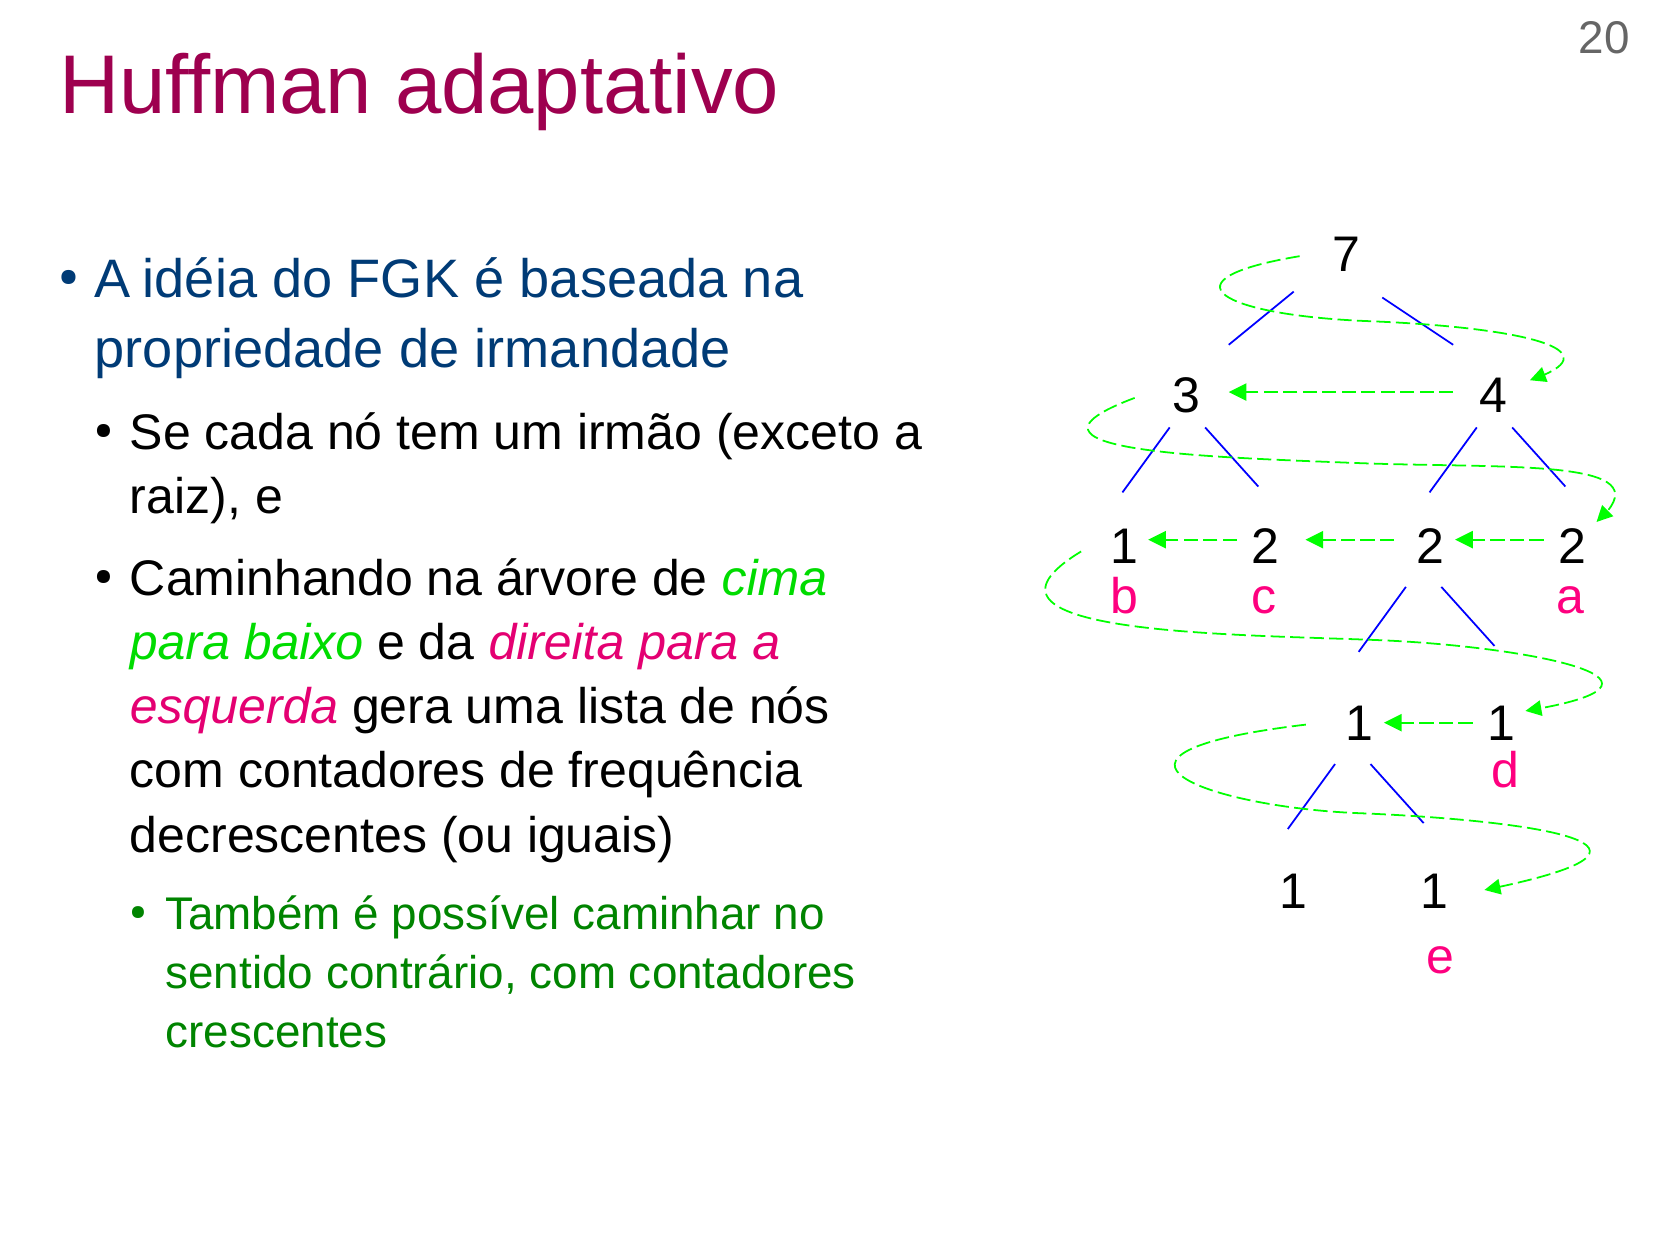

20
# Huffman adaptativo
7
A idéia do FGK é baseada na
propriedade de irmandade
Se cada nó tem um irmão (exceto a raiz), e
Caminhando na árvore de cima para baixo e da direita para a esquerda gera uma lista de nós com contadores de frequência decrescentes (ou iguais)
Também é possível caminhar no sentido contrário, com contadores crescentes
3
4
1
2
2
2
b
c
a
1
1
d
1
1
e